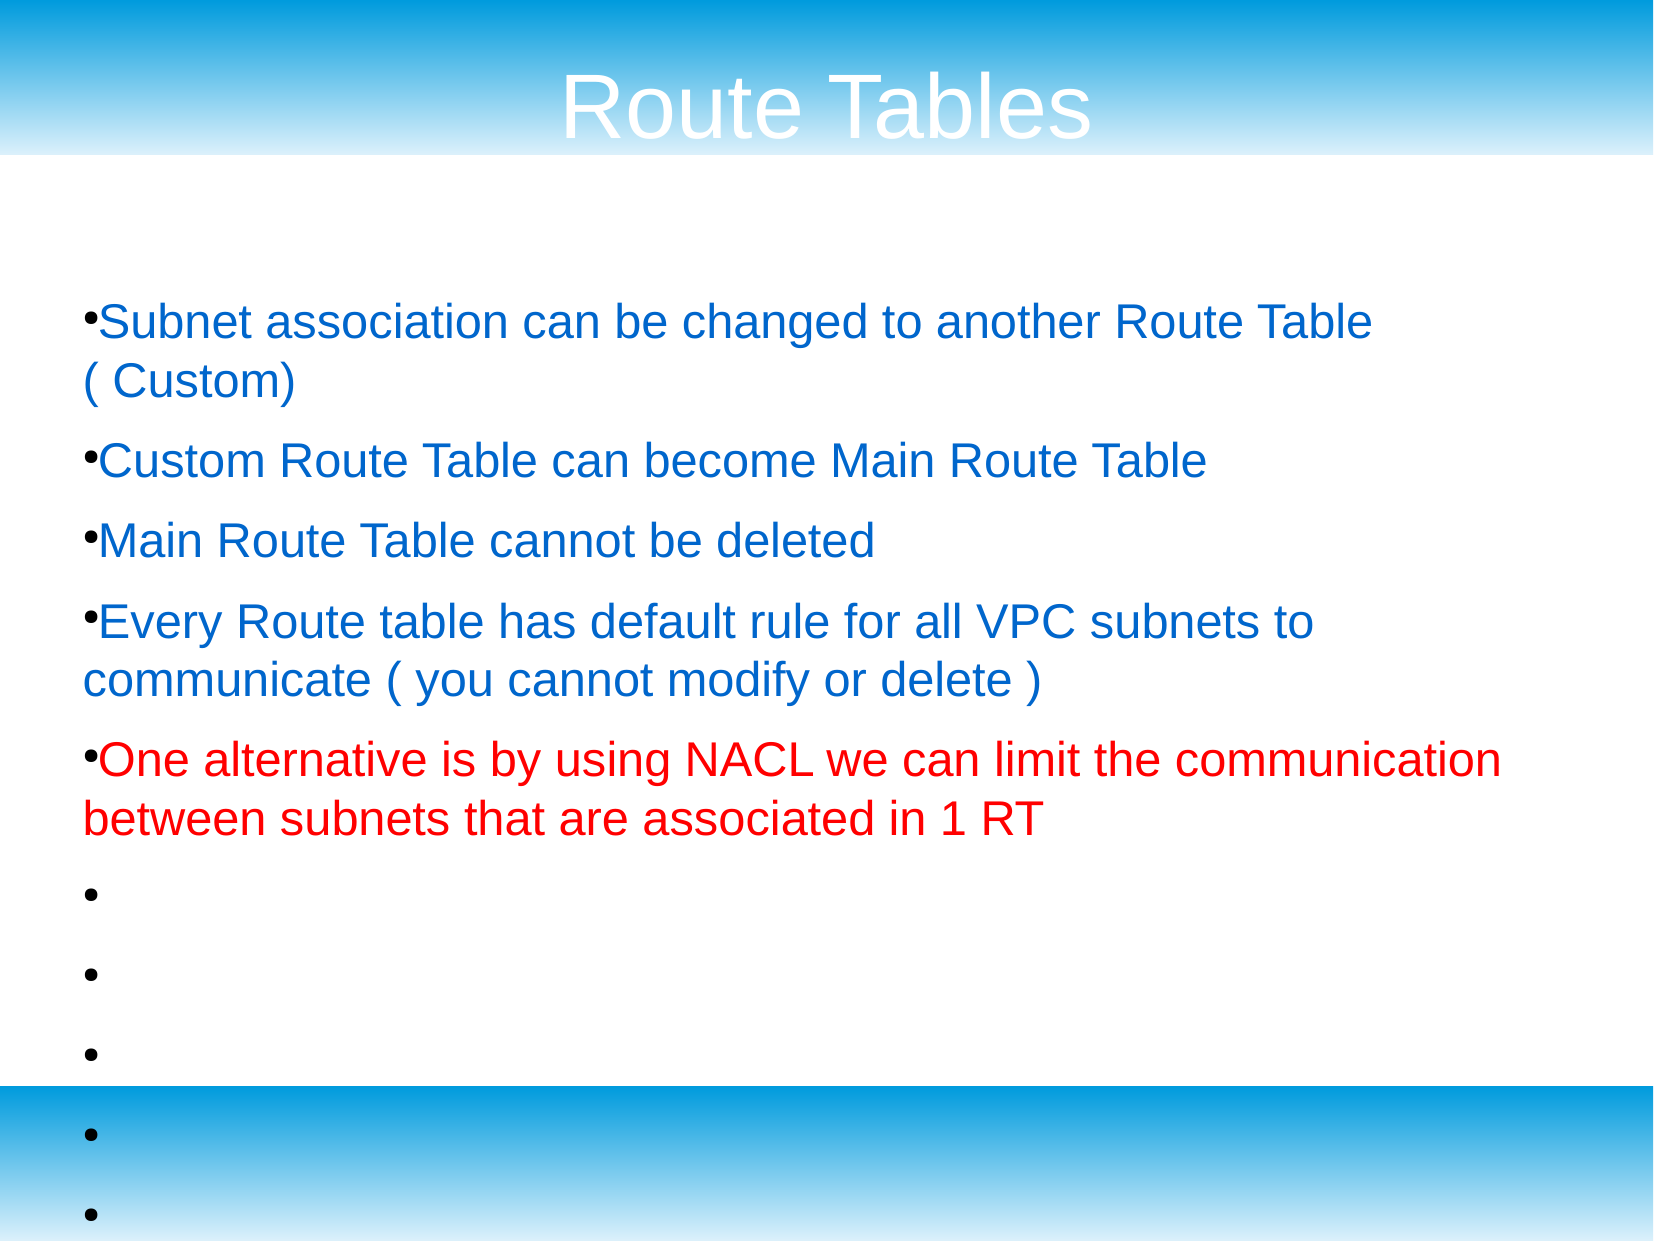

# Route Tables
Subnet association can be changed to another Route Table ( Custom)
Custom Route Table can become Main Route Table
Main Route Table cannot be deleted
Every Route table has default rule for all VPC subnets to communicate ( you cannot modify or delete )
One alternative is by using NACL we can limit the communication between subnets that are associated in 1 RT